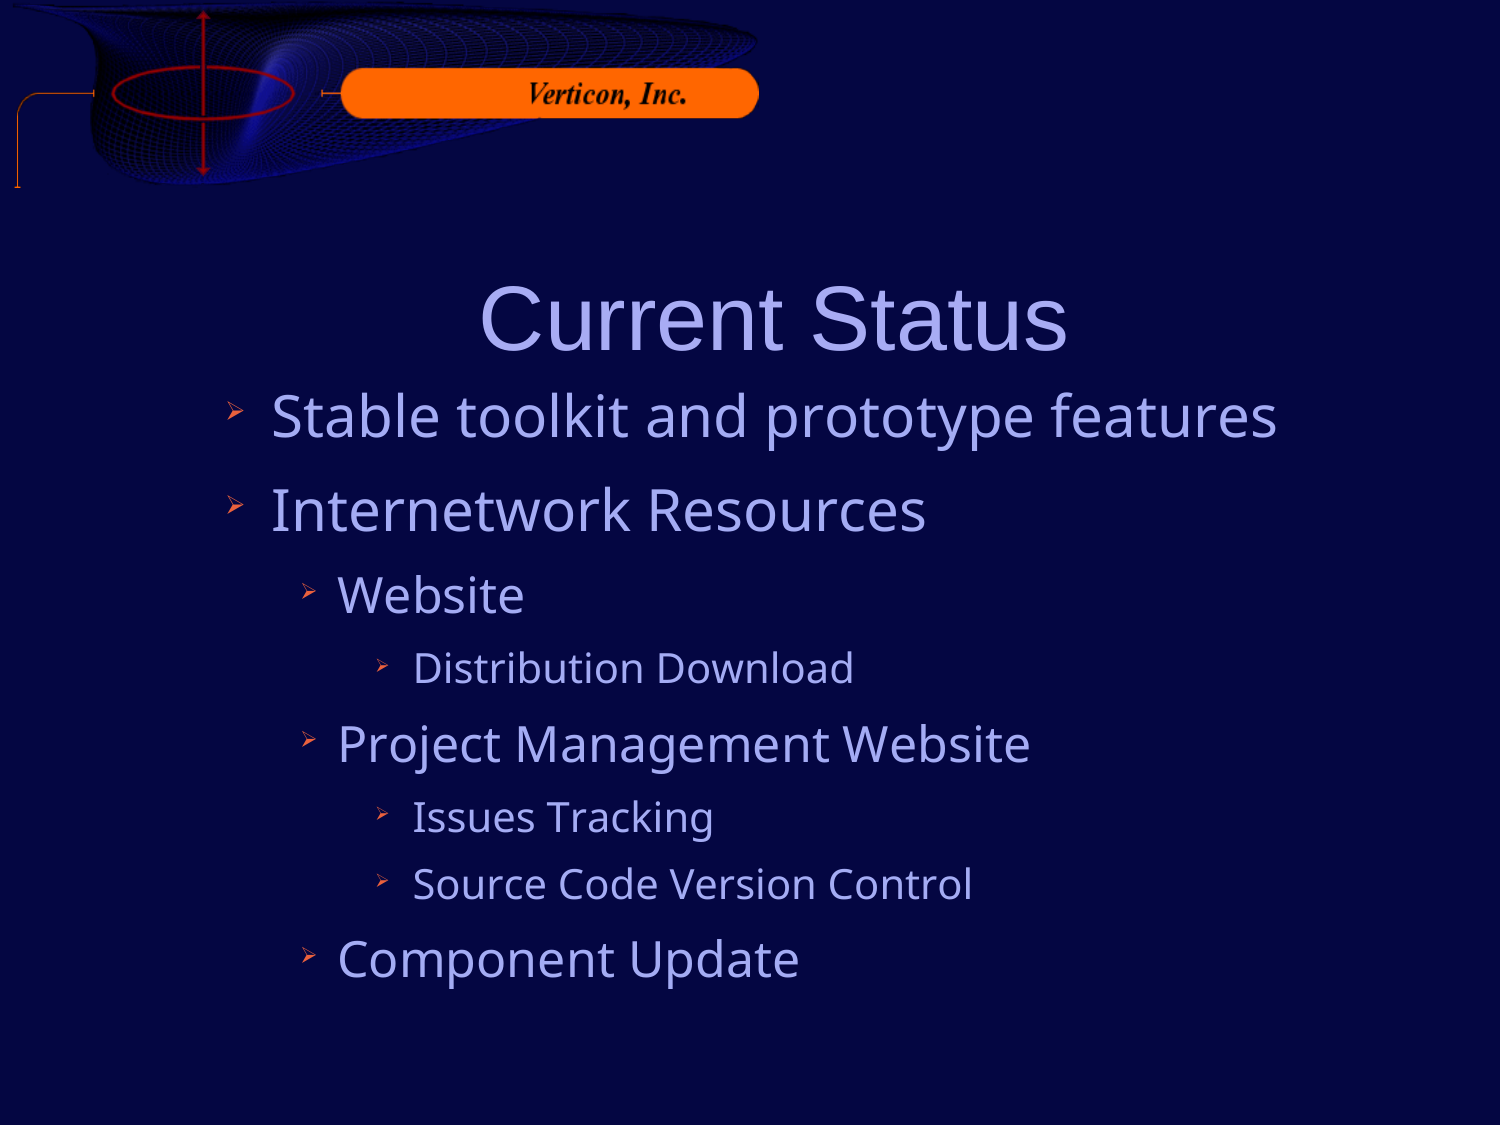

# Current Status
Stable toolkit and prototype features
Internetwork Resources
Website
Distribution Download
Project Management Website
Issues Tracking
Source Code Version Control
Component Update